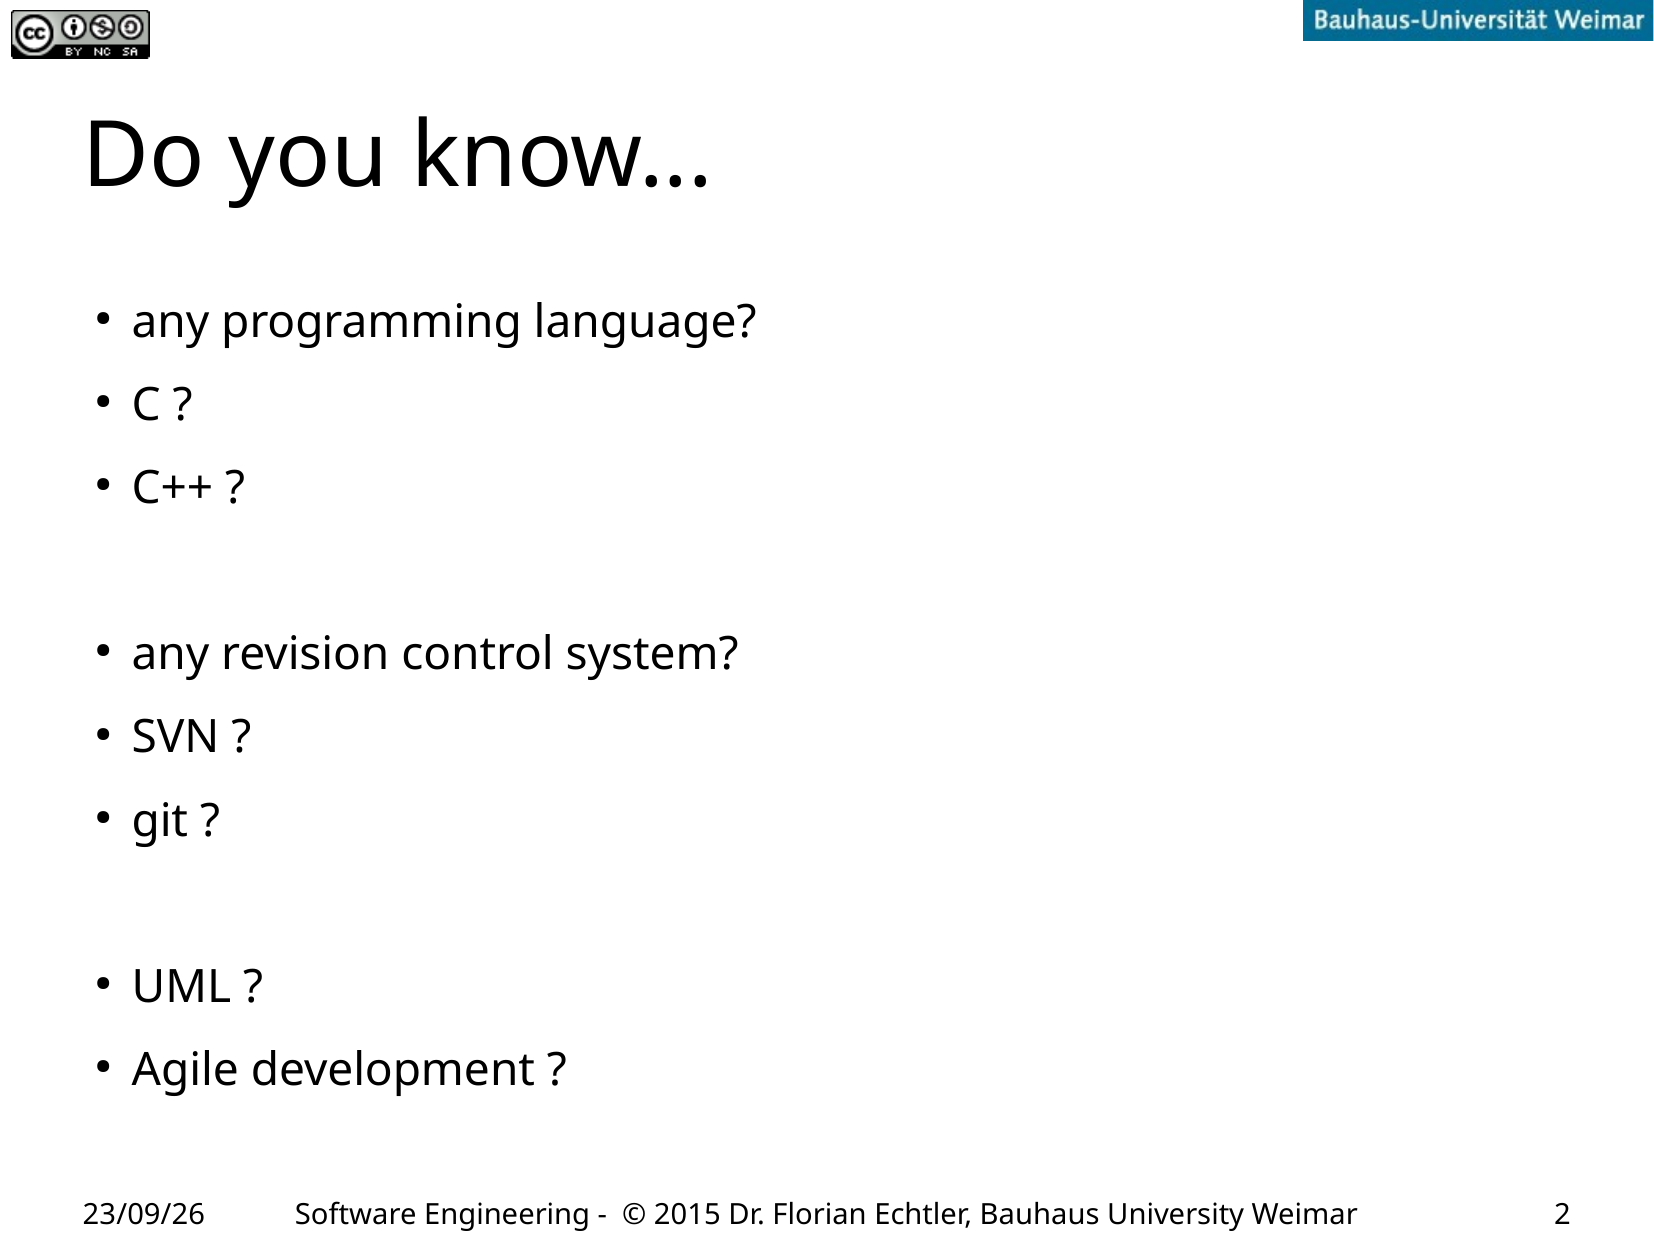

# Do you know...
any programming language?
C ?
C++ ?
any revision control system?
SVN ?
git ?
UML ?
Agile development ?
Software Engineering - © 2015 Dr. Florian Echtler, Bauhaus University Weimar
2